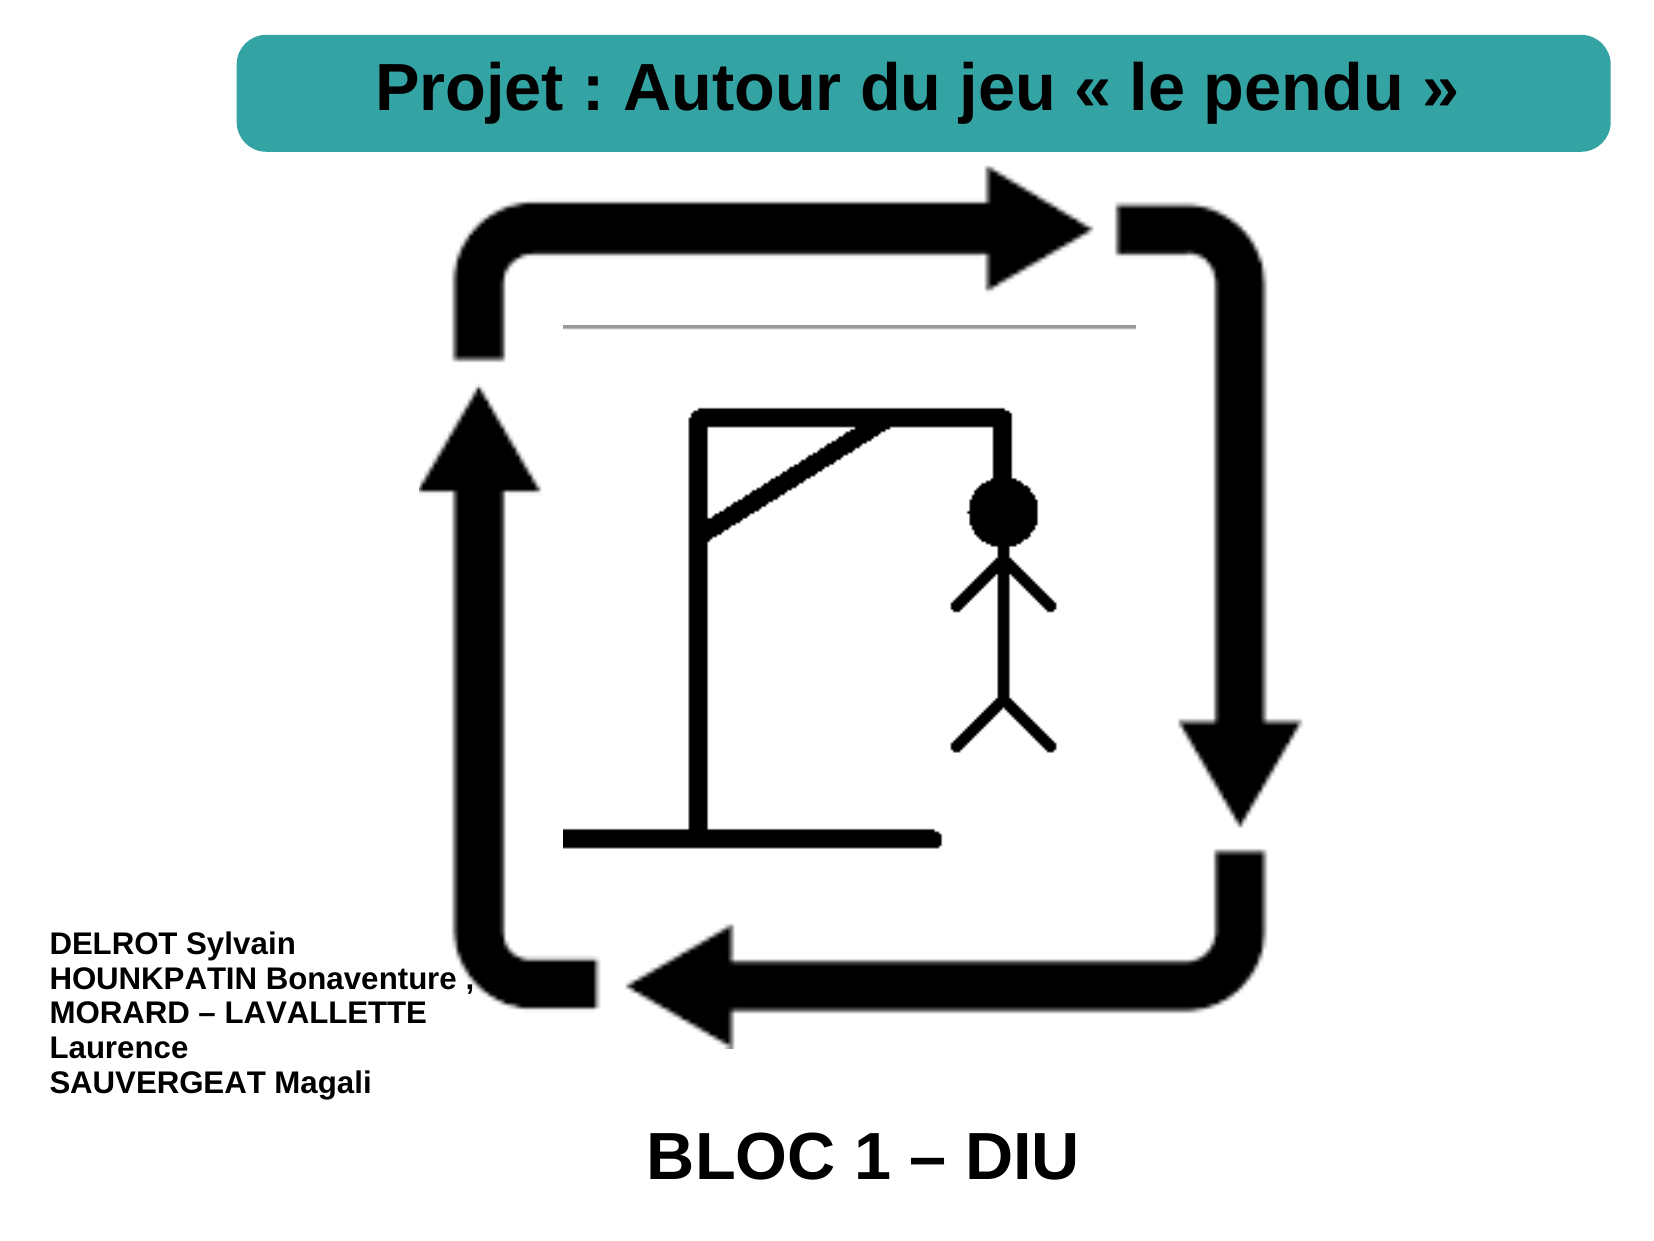

# Projet : Autour du jeu « le pendu »
DELROT Sylvain
HOUNKPATIN Bonaventure ,
MORARD – LAVALLETTE Laurence
SAUVERGEAT Magali
BLOC 1 – DIU